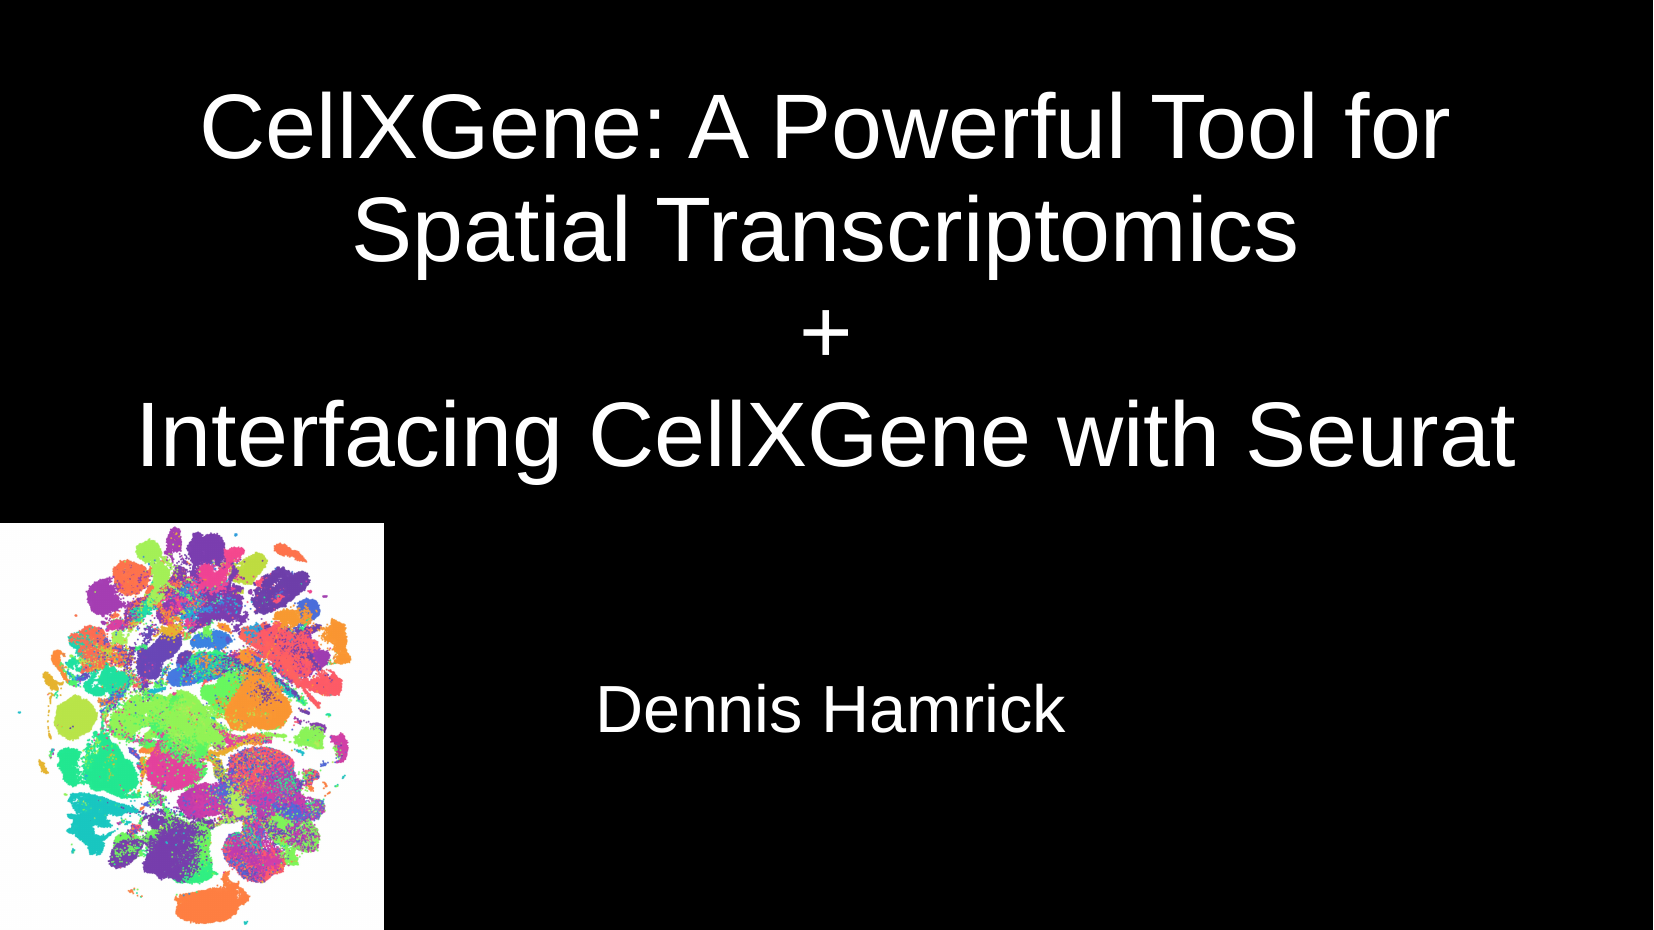

# CellXGene: A Powerful Tool for Spatial Transcriptomics + Interfacing CellXGene with Seurat
Dennis Hamrick